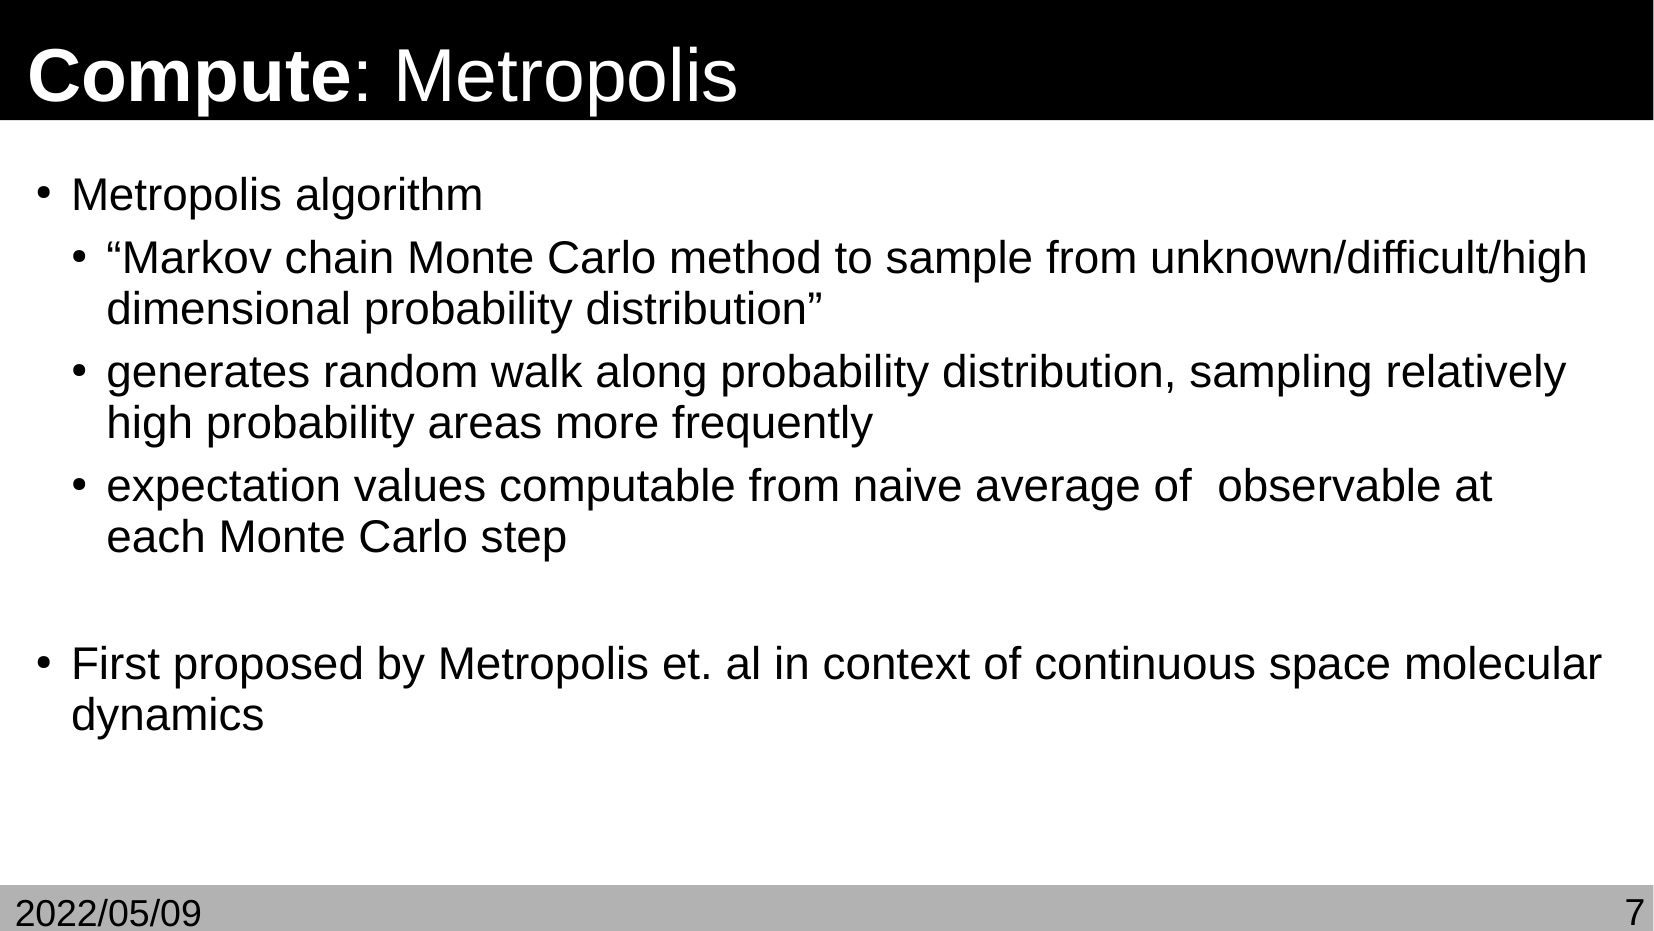

Compute: Metropolis
Metropolis algorithm
“Markov chain Monte Carlo method to sample from unknown/difficult/high dimensional probability distribution”
generates random walk along probability distribution, sampling relatively high probability areas more frequently
expectation values computable from naive average of observable at each Monte Carlo step
First proposed by Metropolis et. al in context of continuous space molecular dynamics
2022/05/09